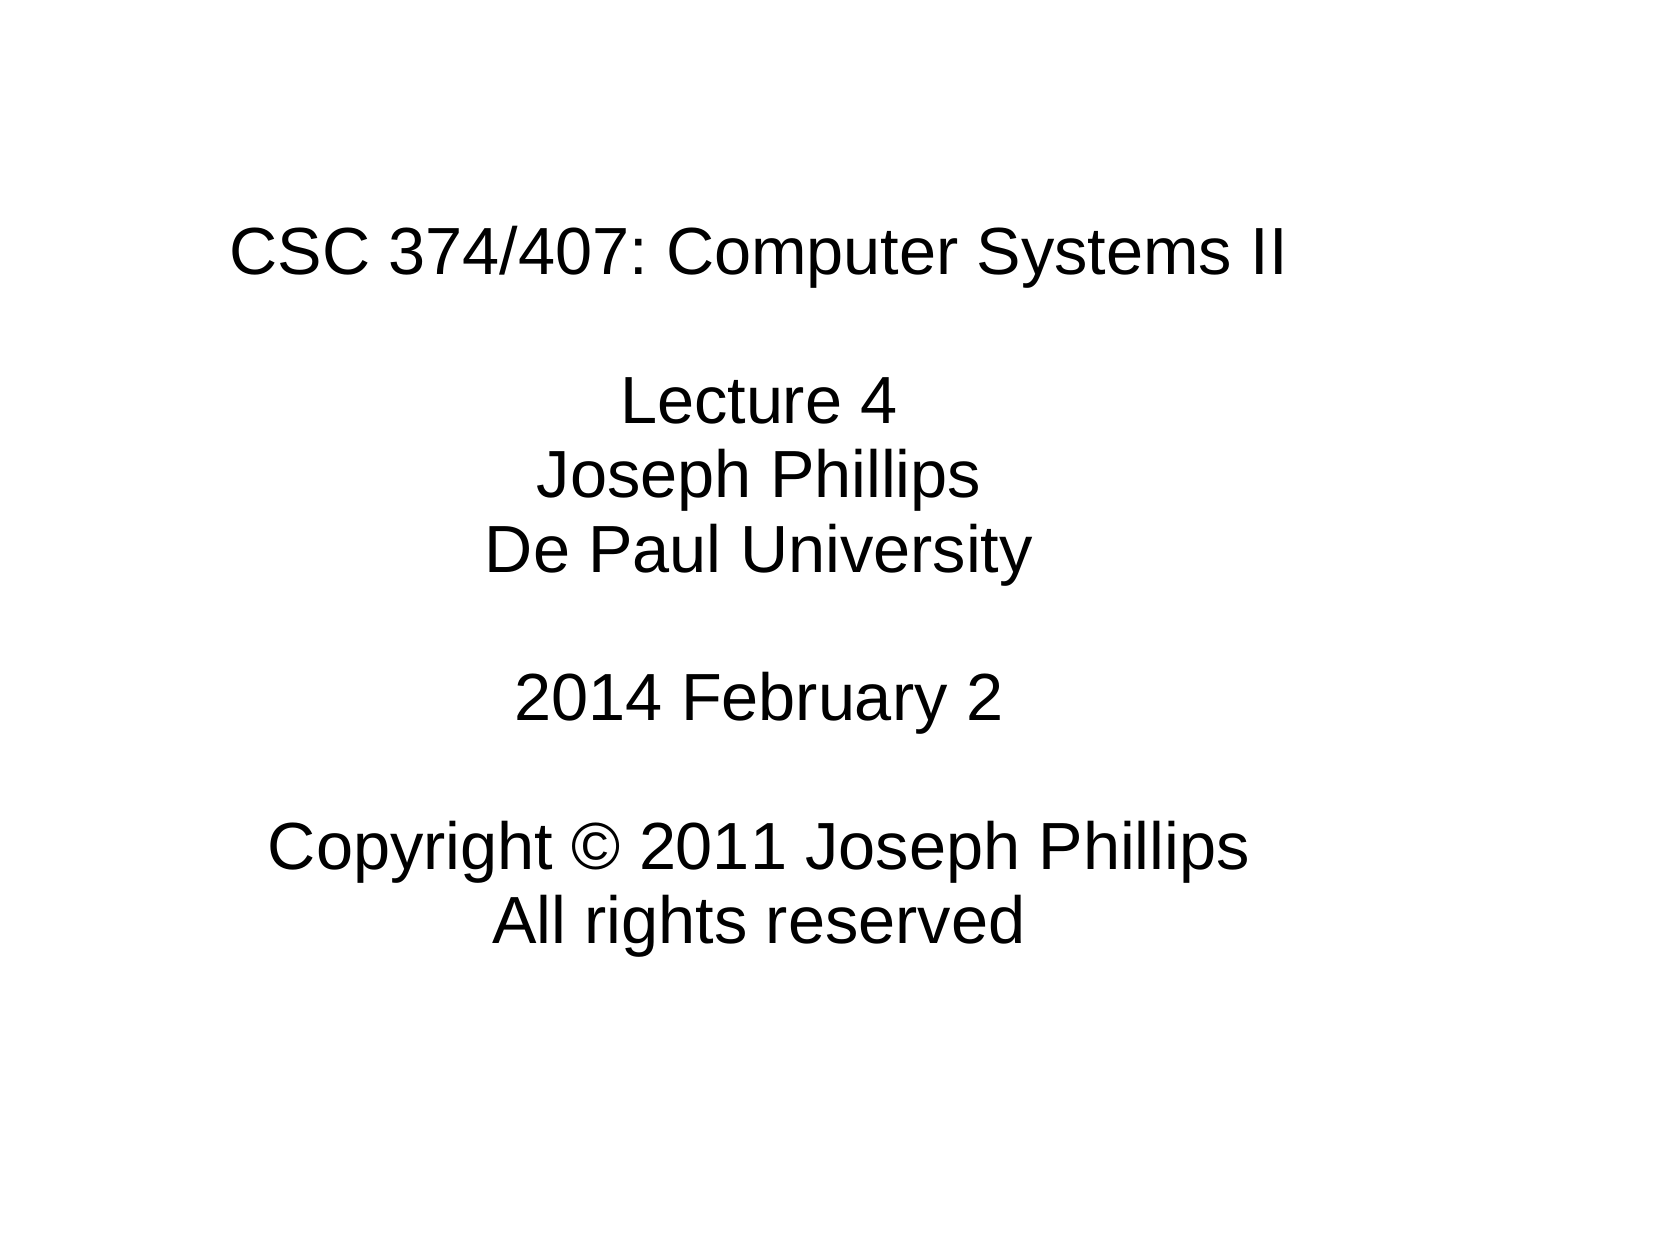

CSC 374/407: Computer Systems II
Lecture 4
Joseph Phillips
De Paul University
2014 February 2
Copyright © 2011 Joseph Phillips
All rights reserved